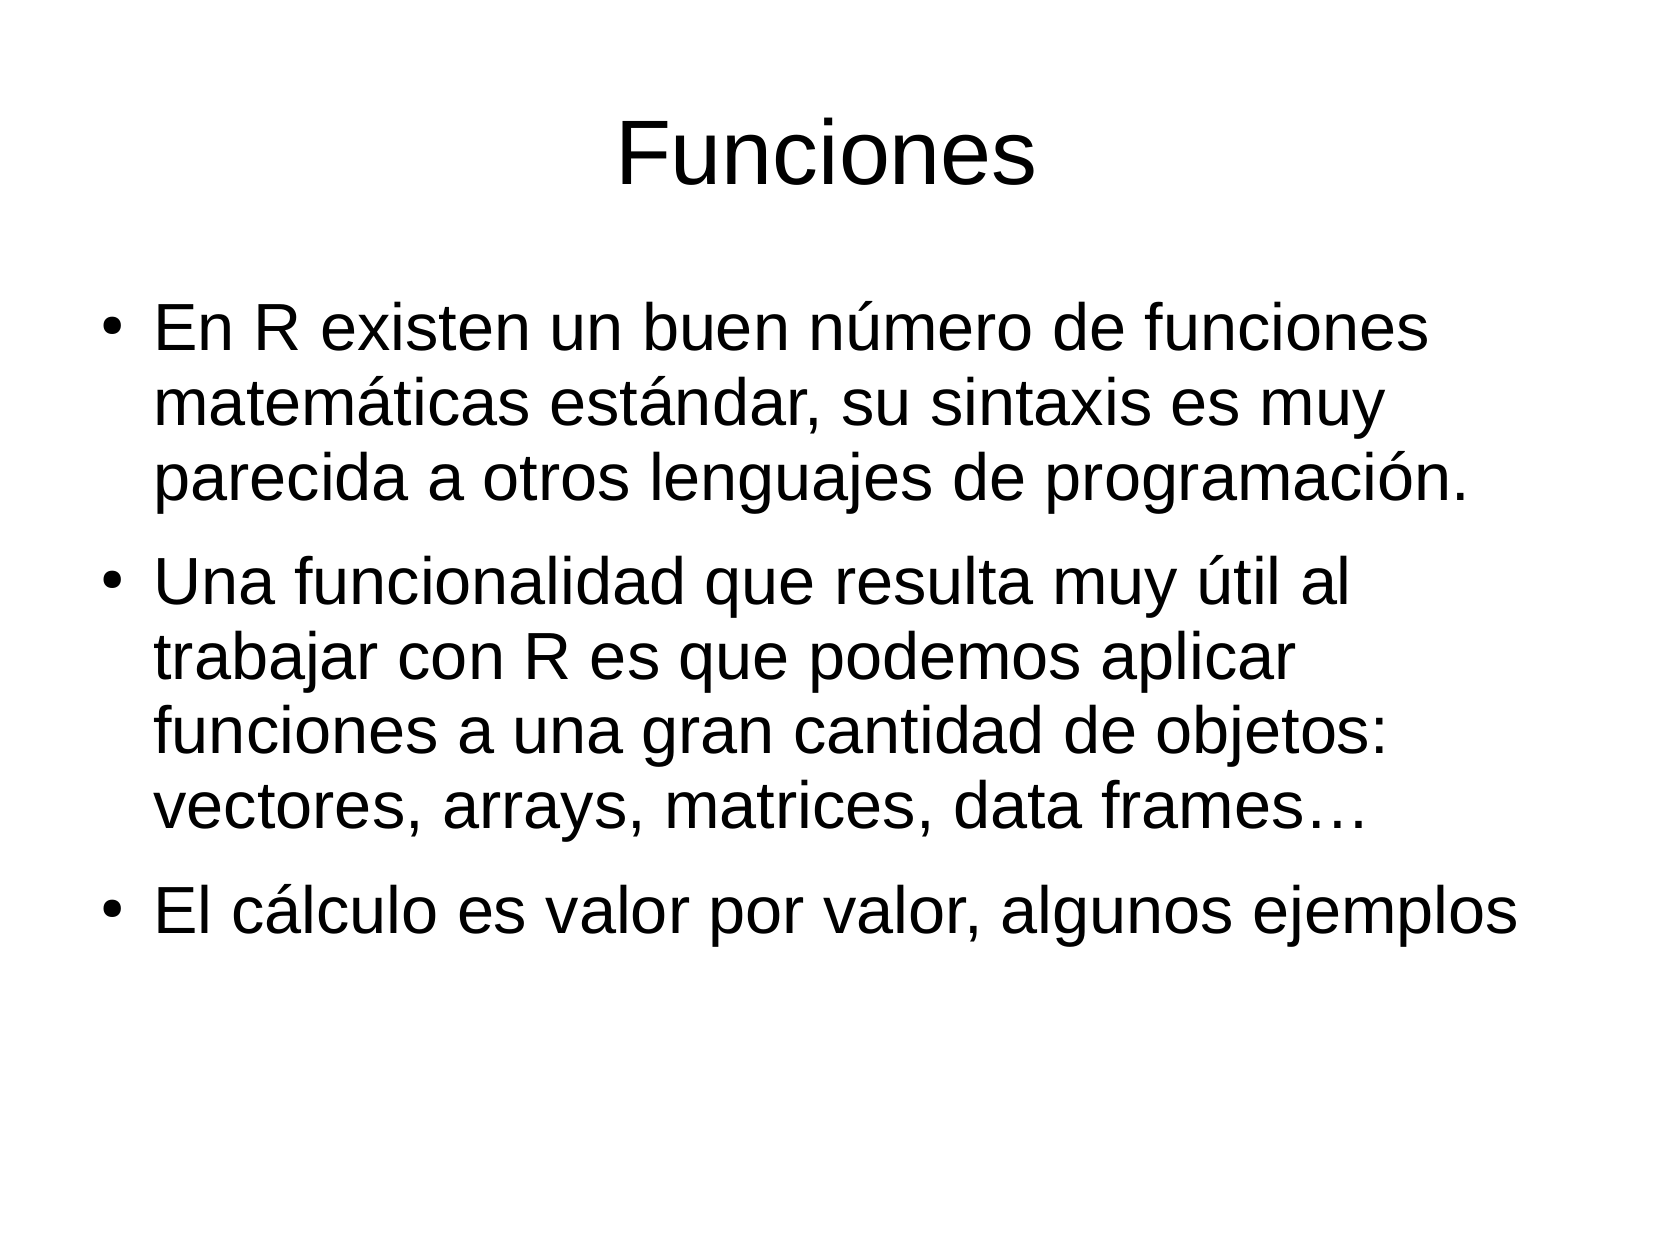

# Funciones
En R existen un buen número de funciones matemáticas estándar, su sintaxis es muy parecida a otros lenguajes de programación.
Una funcionalidad que resulta muy útil al trabajar con R es que podemos aplicar funciones a una gran cantidad de objetos: vectores, arrays, matrices, data frames…
El cálculo es valor por valor, algunos ejemplos